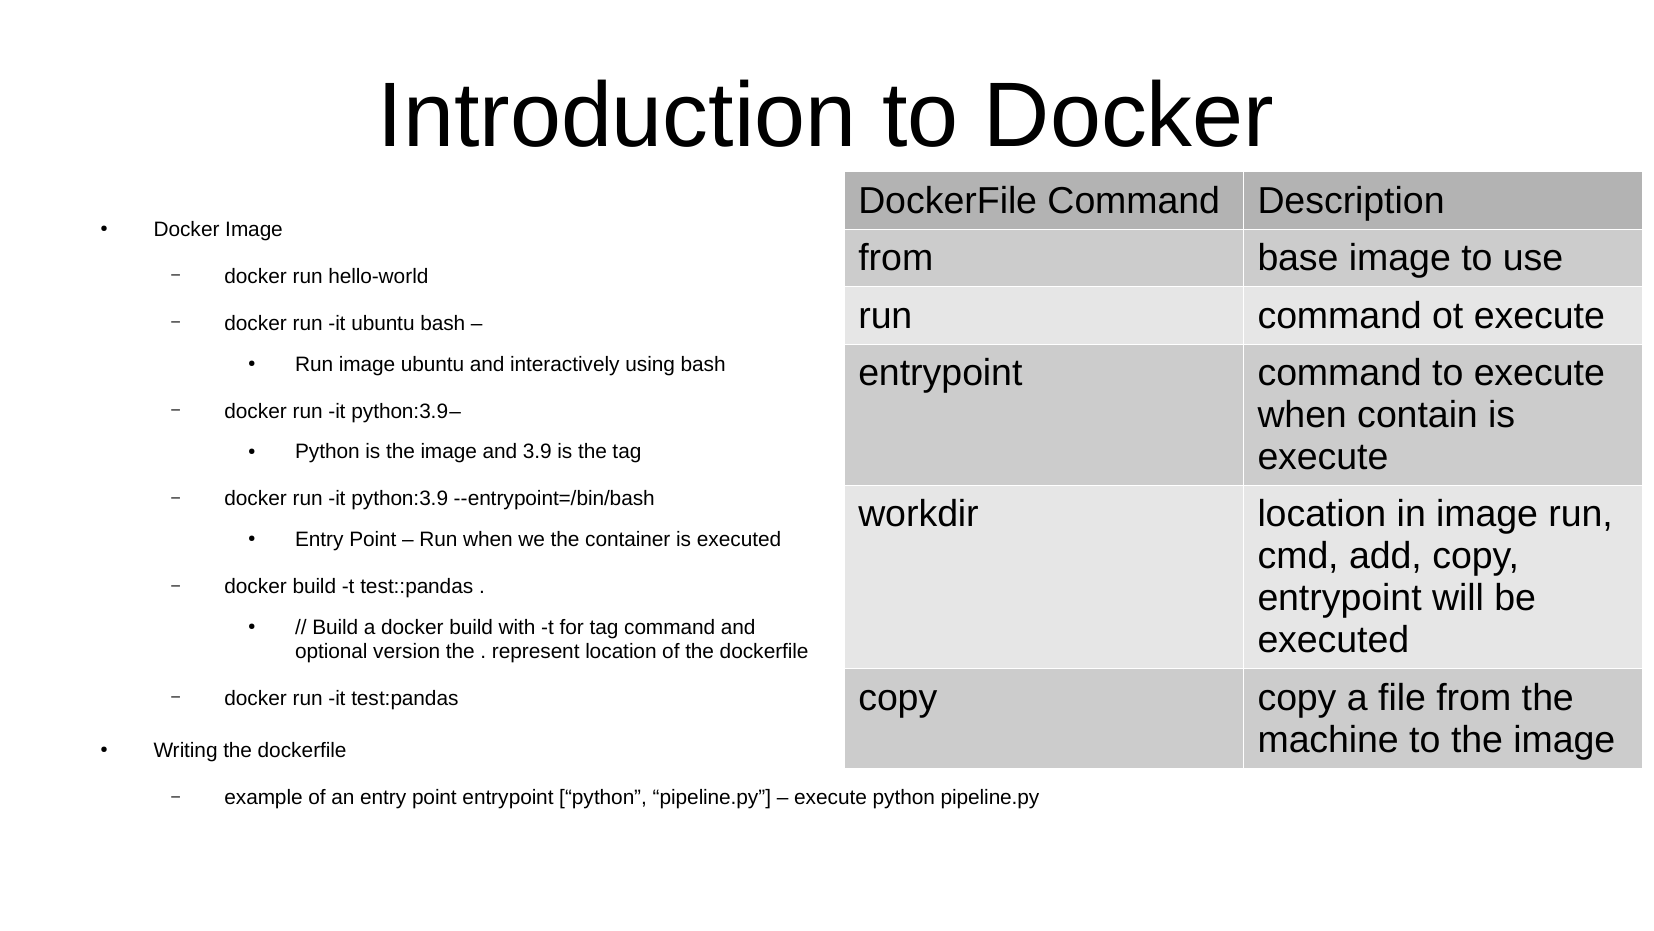

# Introduction to Docker
| DockerFile Command | Description |
| --- | --- |
| from | base image to use |
| run | command ot execute |
| entrypoint | command to execute when contain is execute |
| workdir | location in image run, cmd, add, copy, entrypoint will be executed |
| copy | copy a file from the machine to the image |
Docker Image
docker run hello-world
docker run -it ubuntu bash –
Run image ubuntu and interactively using bash
docker run -it python:3.9	–
Python is the image and 3.9 is the tag
docker run -it python:3.9 --entrypoint=/bin/bash
Entry Point – Run when we the container is executed
docker build -t test::pandas .
// Build a docker build with -t for tag command and
optional version the . represent location of the dockerfile
docker run -it test:pandas
Writing the dockerfile
example of an entry point entrypoint [“python”, “pipeline.py”] – execute python pipeline.py